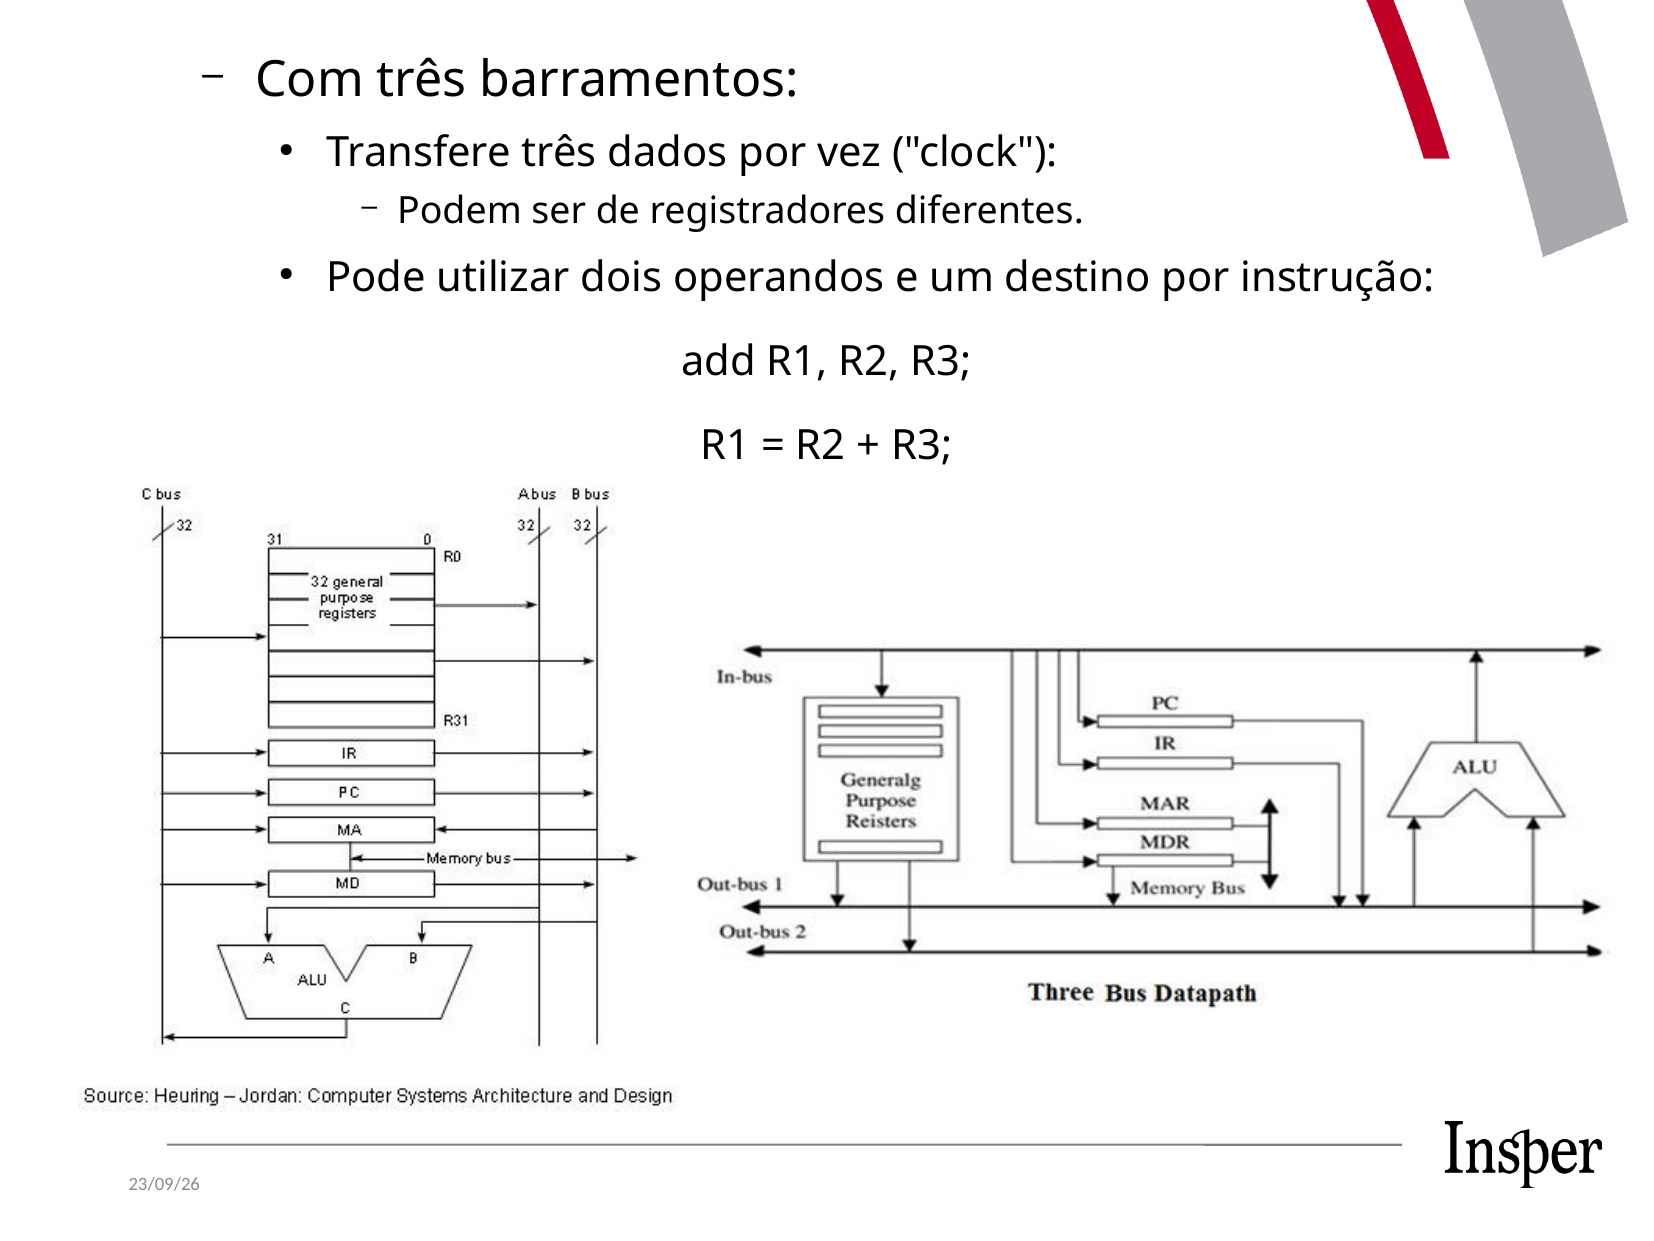

# Com três barramentos:
Transfere três dados por vez ("clock"):
Podem ser de registradores diferentes.
Pode utilizar dois operandos e um destino por instrução:
add R1, R2, R3;
R1 = R2 + R3;